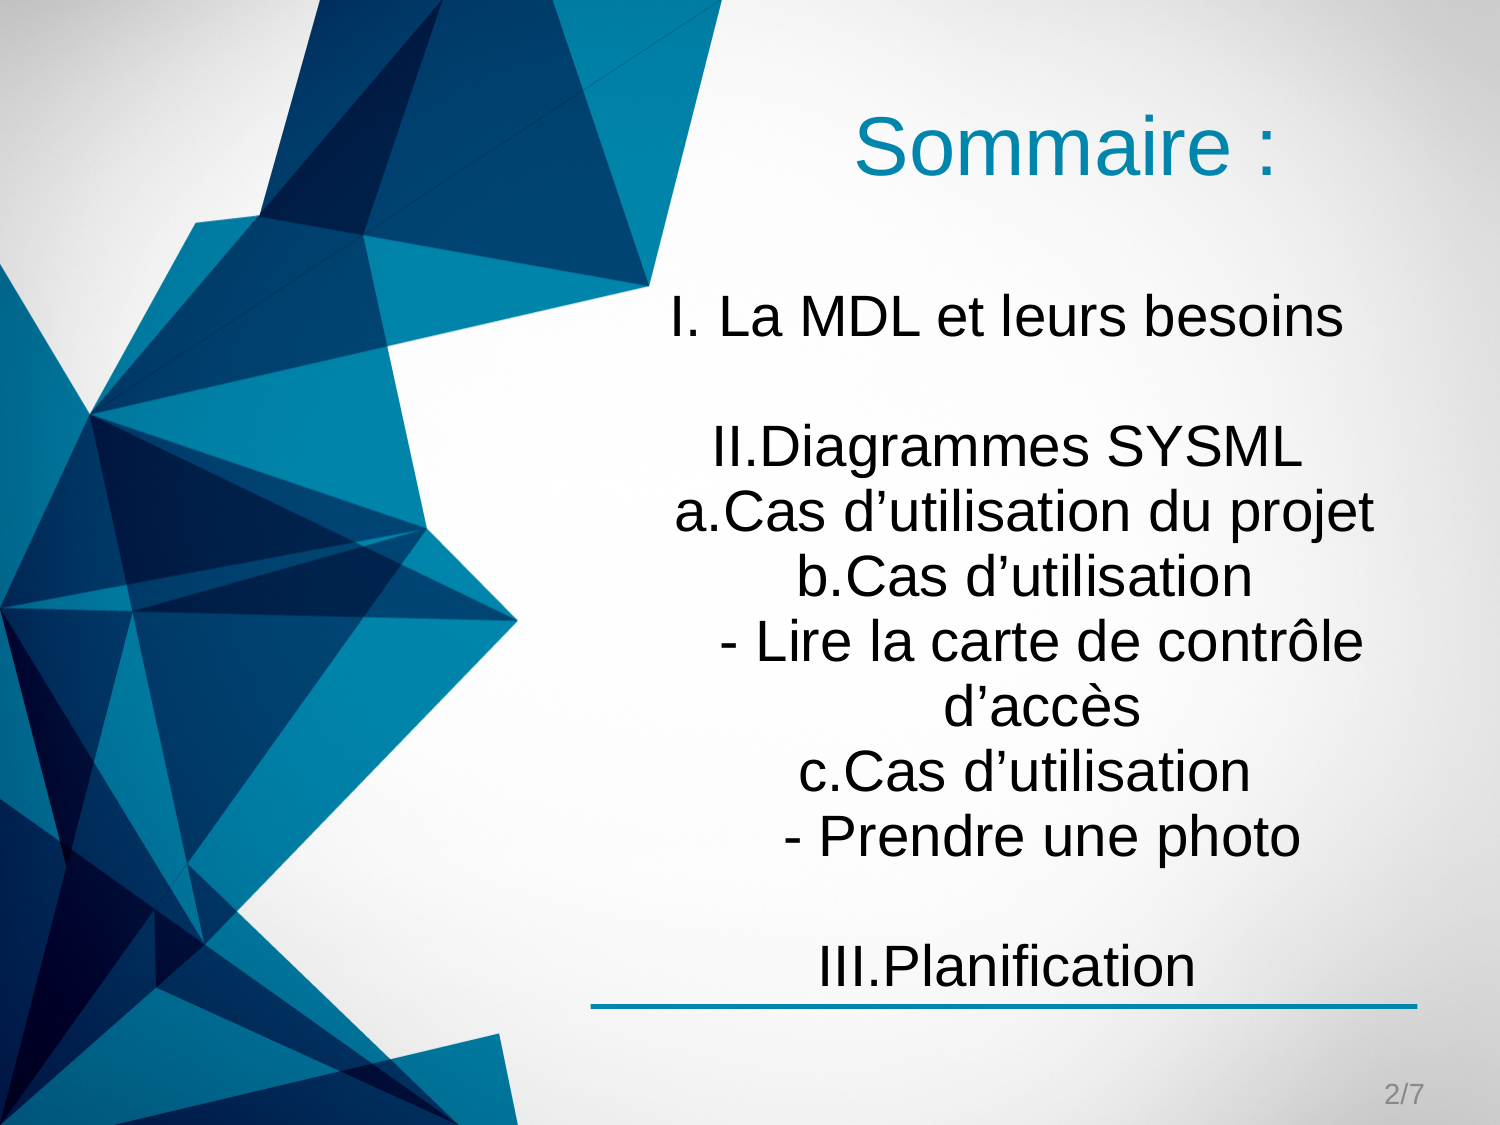

# Sommaire :
 La MDL et leurs besoins
Diagrammes SYSML
Cas d’utilisation du projet
Cas d’utilisation
- Lire la carte de contrôle d’accès
Cas d’utilisation
- Prendre une photo
Planification
2